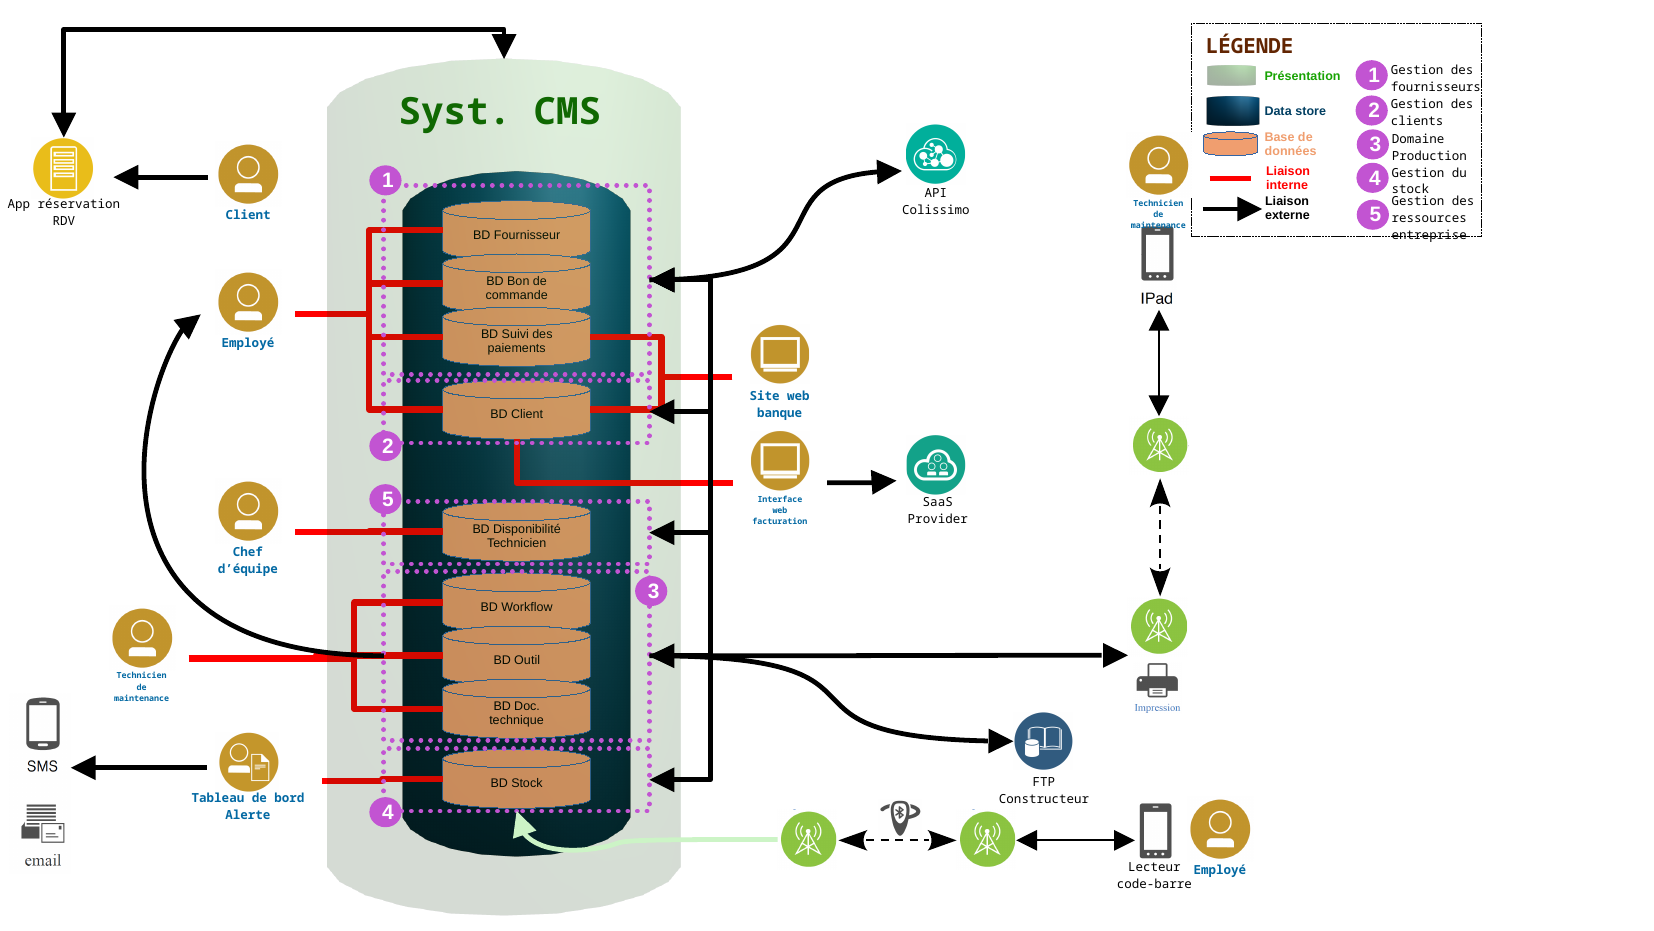

LÉGENDE
Gestion des
fournisseurs
1
Présentation
Gestion des
clients
2
Data store
Domaine
Production
3
Base de
données
Liaison interne
Liaison externe
Syst. CMS
API
Colissimo
Technicien de maintenance
App réservation
RDV
Client
Gestion du
stock
4
1
Gestion des
ressources
entreprise
5
BD Fournisseur
BD Bon de commande
Employé
BD Suivi des paiements
Site web banque
BD Client
2
Interface web facturation
SaaS
Provider
Chef d’équipe
5
BD Disponibilité Technicien
BD Workflow
3
Technicien de maintenance
BD Outil
BD Doc.
technique
Tableau de bord
Alerte
BD Stock
FTP Constructeur
Employé
4
Lecteur
code-barre